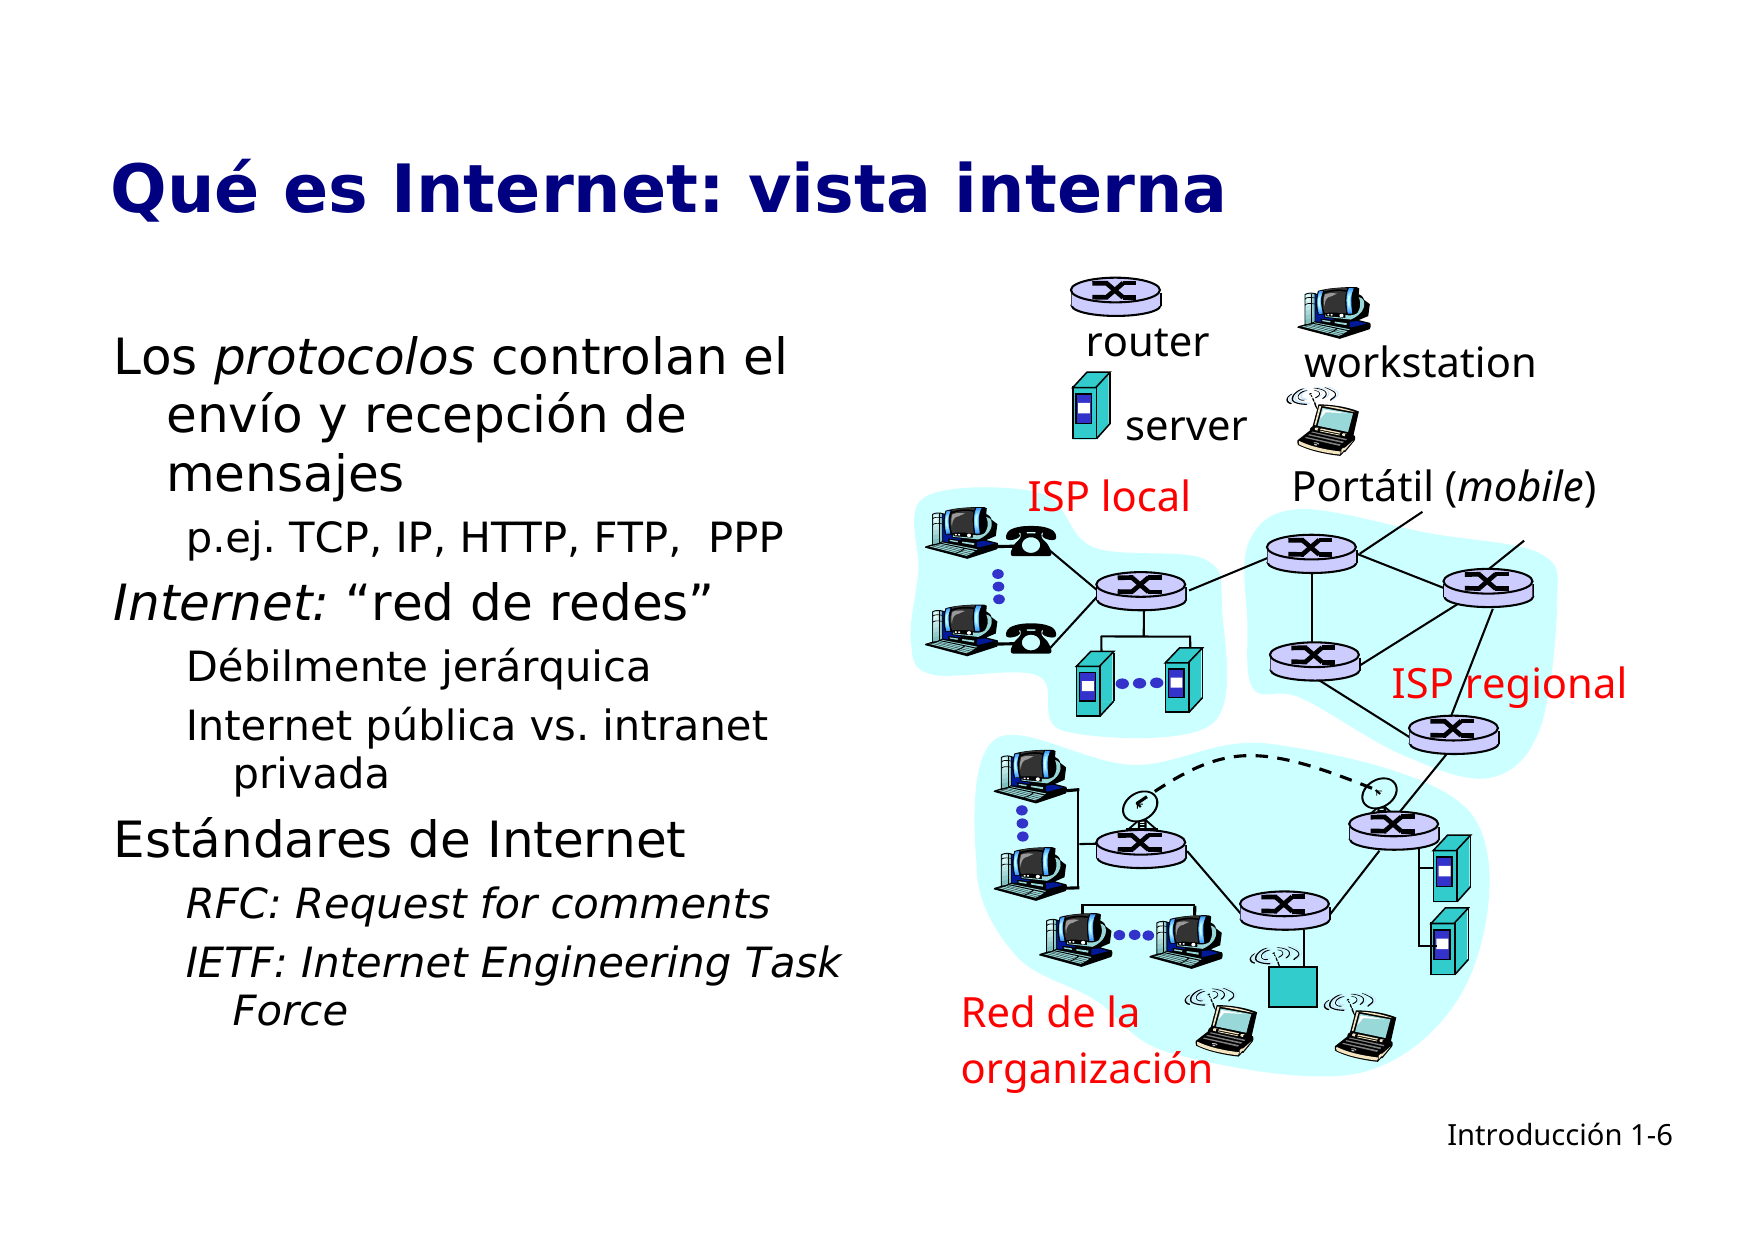

# Qué es Internet: vista interna
router
workstation
server
Portátil (mobile)
ISP local
ISP regional
Red de la
organización
Los protocolos controlan el envío y recepción de mensajes
p.ej. TCP, IP, HTTP, FTP, PPP
Internet: “red de redes”
Débilmente jerárquica
Internet pública vs. intranet privada
Estándares de Internet
RFC: Request for comments
IETF: Internet Engineering Task Force